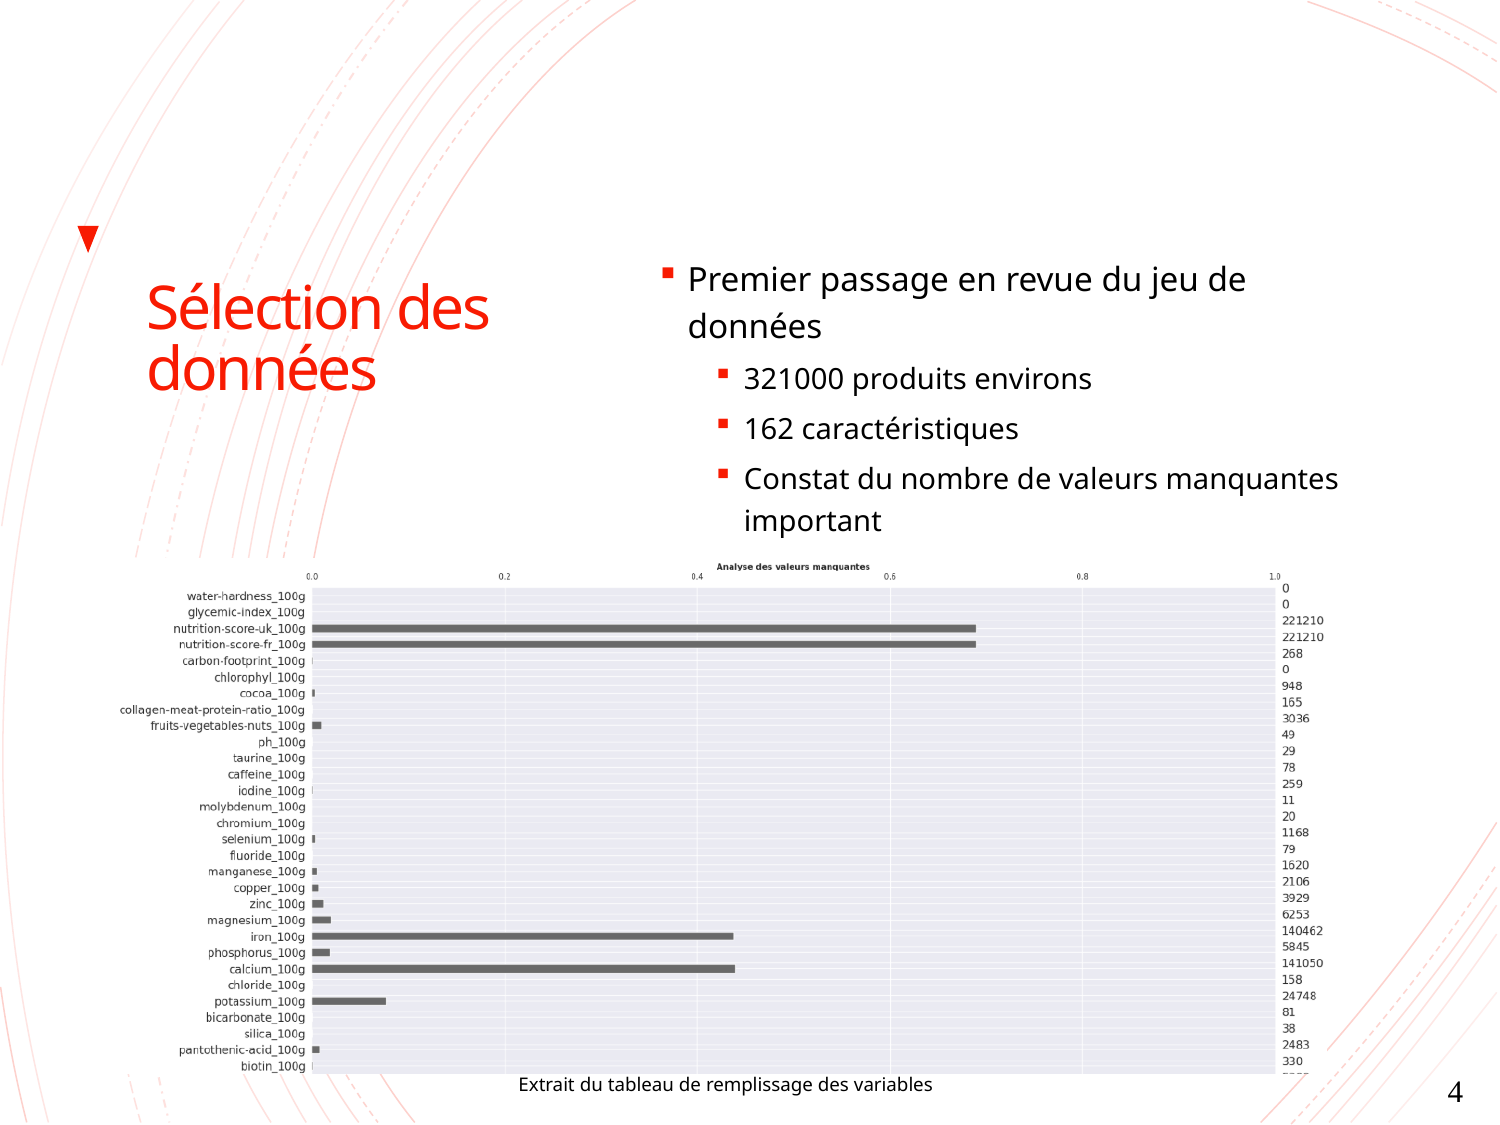

# Sélection des données
Premier passage en revue du jeu de données
321000 produits environs
162 caractéristiques
Constat du nombre de valeurs manquantes important
Extrait du tableau de remplissage des variables